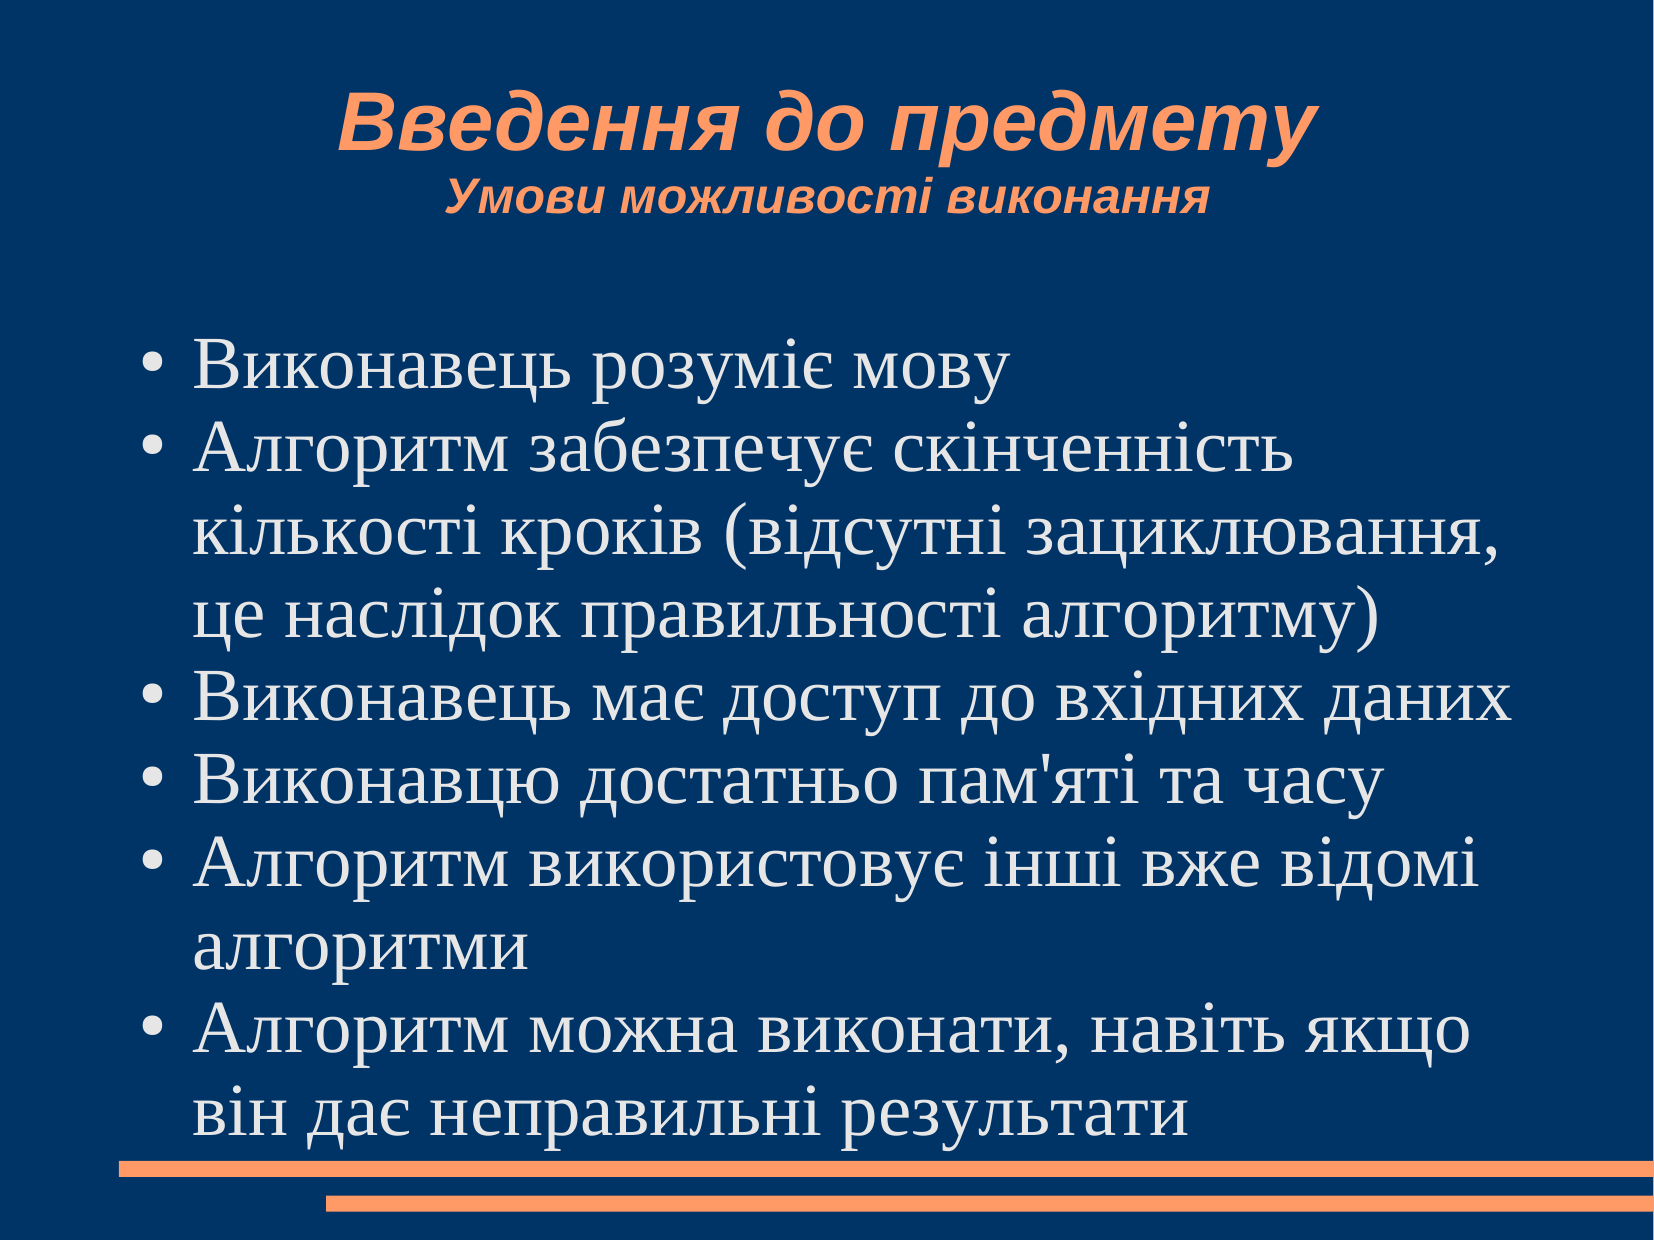

# Введення до предмету Умови можливості виконання
Виконавець розуміє мову
Алгоритм забезпечує скінченність кількості кроків (відсутні зациклювання, це наслідок правильності алгоритму)
Виконавець має доступ до вхідних даних
Виконавцю достатньо пам'яті та часу
Алгоритм використовує інші вже відомі алгоритми
Алгоритм можна виконати, навіть якщо він дає неправильні результати